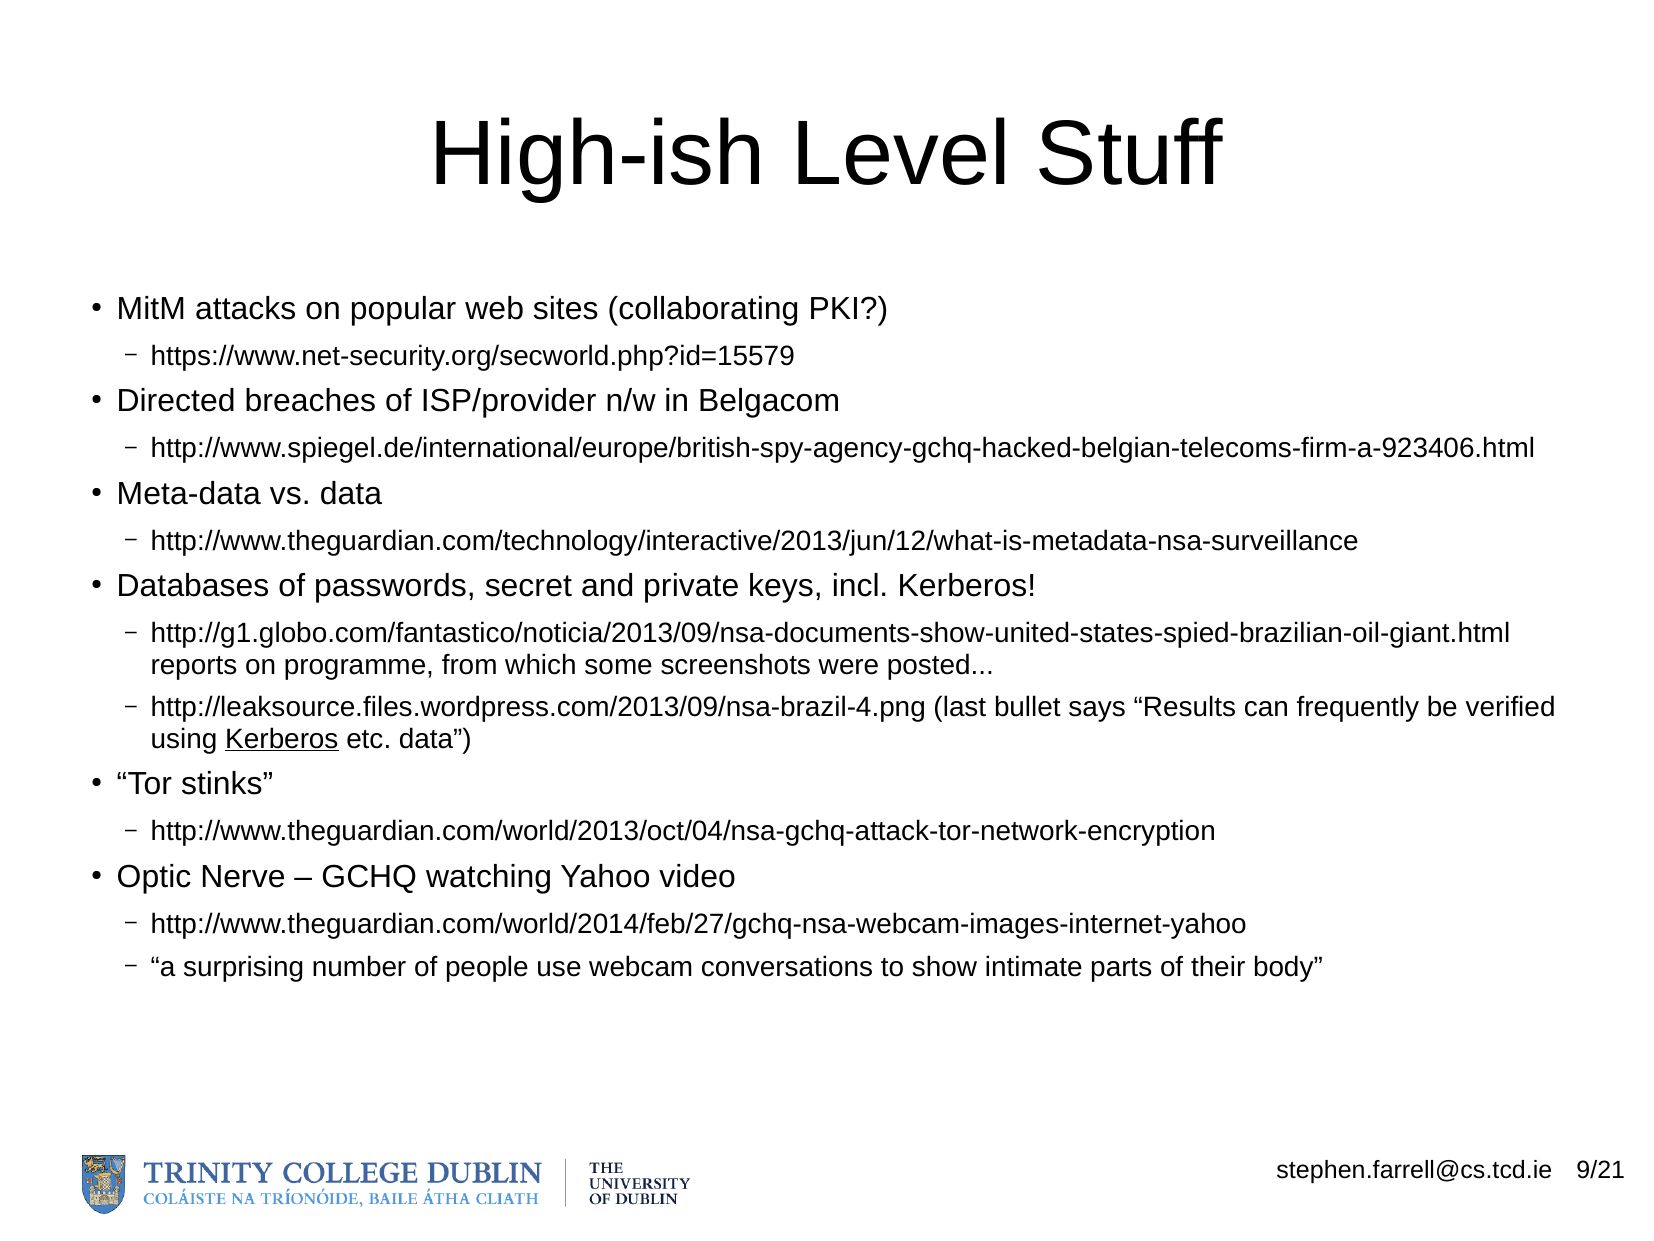

# High-ish Level Stuff
MitM attacks on popular web sites (collaborating PKI?)
https://www.net-security.org/secworld.php?id=15579
Directed breaches of ISP/provider n/w in Belgacom
http://www.spiegel.de/international/europe/british-spy-agency-gchq-hacked-belgian-telecoms-firm-a-923406.html
Meta-data vs. data
http://www.theguardian.com/technology/interactive/2013/jun/12/what-is-metadata-nsa-surveillance
Databases of passwords, secret and private keys, incl. Kerberos!
http://g1.globo.com/fantastico/noticia/2013/09/nsa-documents-show-united-states-spied-brazilian-oil-giant.html reports on programme, from which some screenshots were posted...
http://leaksource.files.wordpress.com/2013/09/nsa-brazil-4.png (last bullet says “Results can frequently be verified using Kerberos etc. data”)
“Tor stinks”
http://www.theguardian.com/world/2013/oct/04/nsa-gchq-attack-tor-network-encryption
Optic Nerve – GCHQ watching Yahoo video
http://www.theguardian.com/world/2014/feb/27/gchq-nsa-webcam-images-internet-yahoo
“a surprising number of people use webcam conversations to show intimate parts of their body”